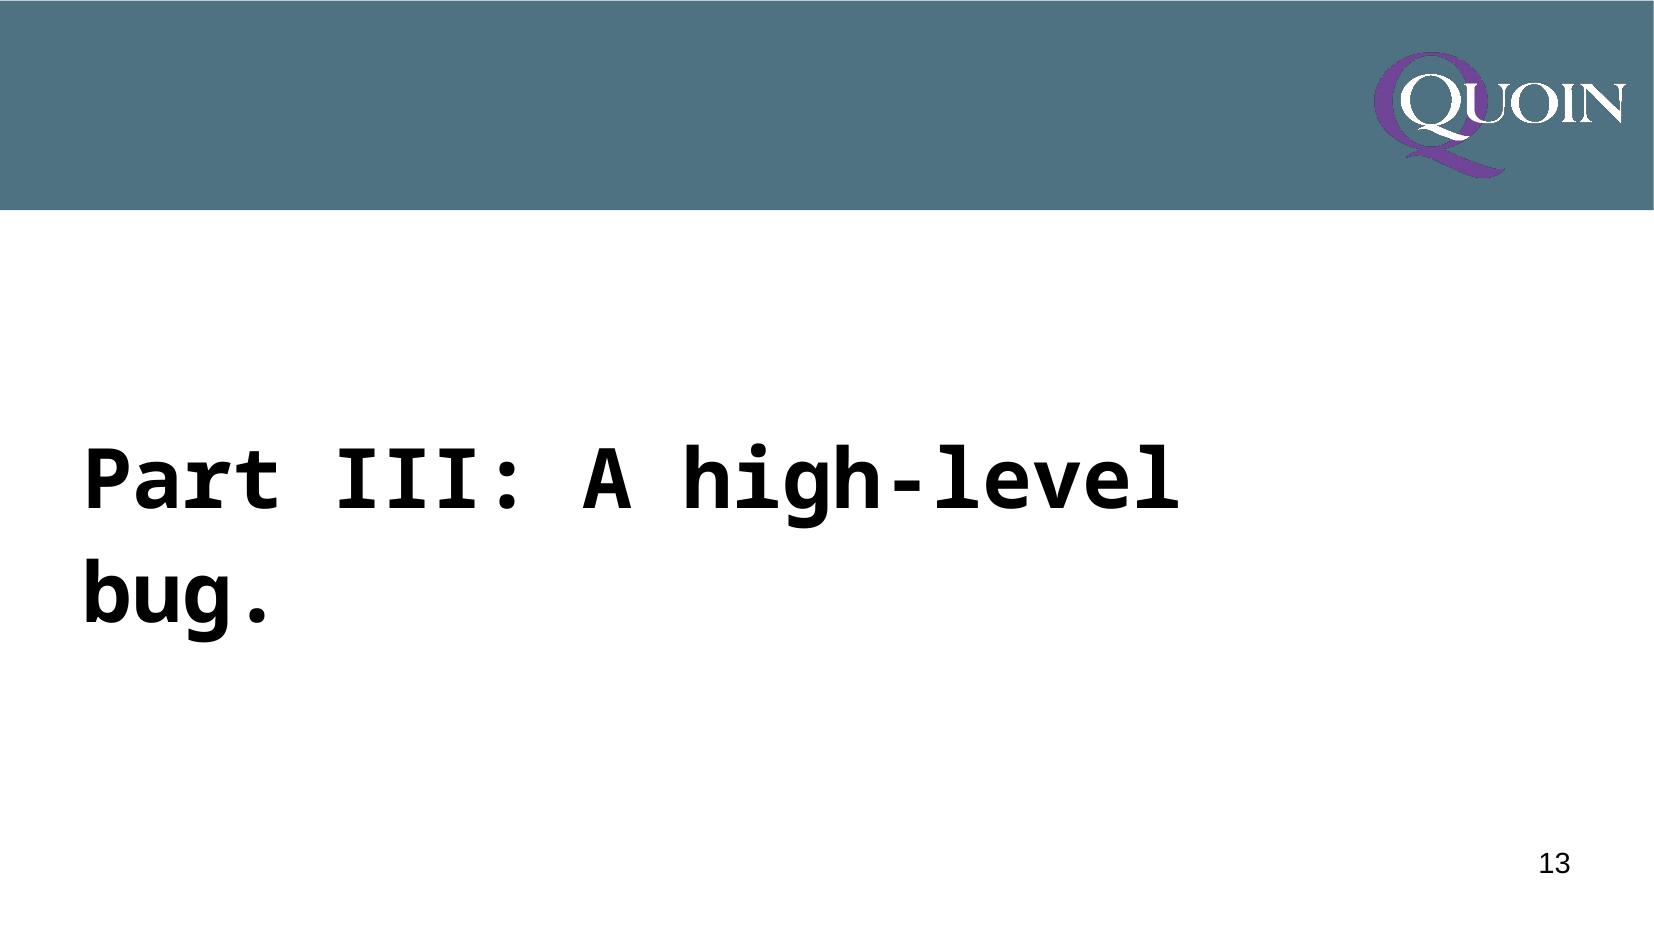

# Part III: A high-level bug.
13